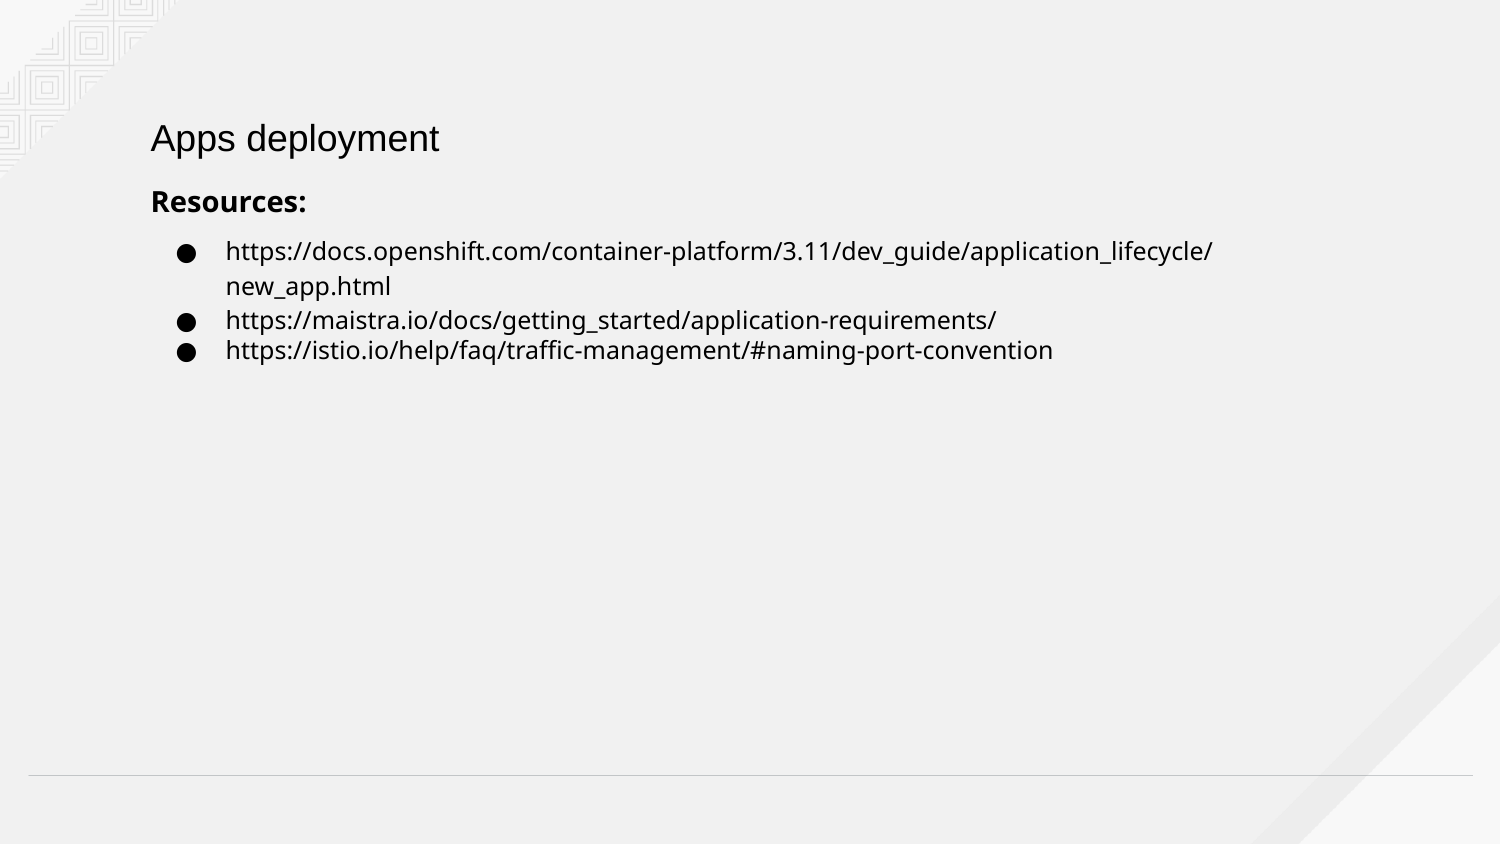

# Apps deployment
Resources:
https://docs.openshift.com/container-platform/3.11/dev_guide/application_lifecycle/new_app.html
https://maistra.io/docs/getting_started/application-requirements/
https://istio.io/help/faq/traffic-management/#naming-port-convention